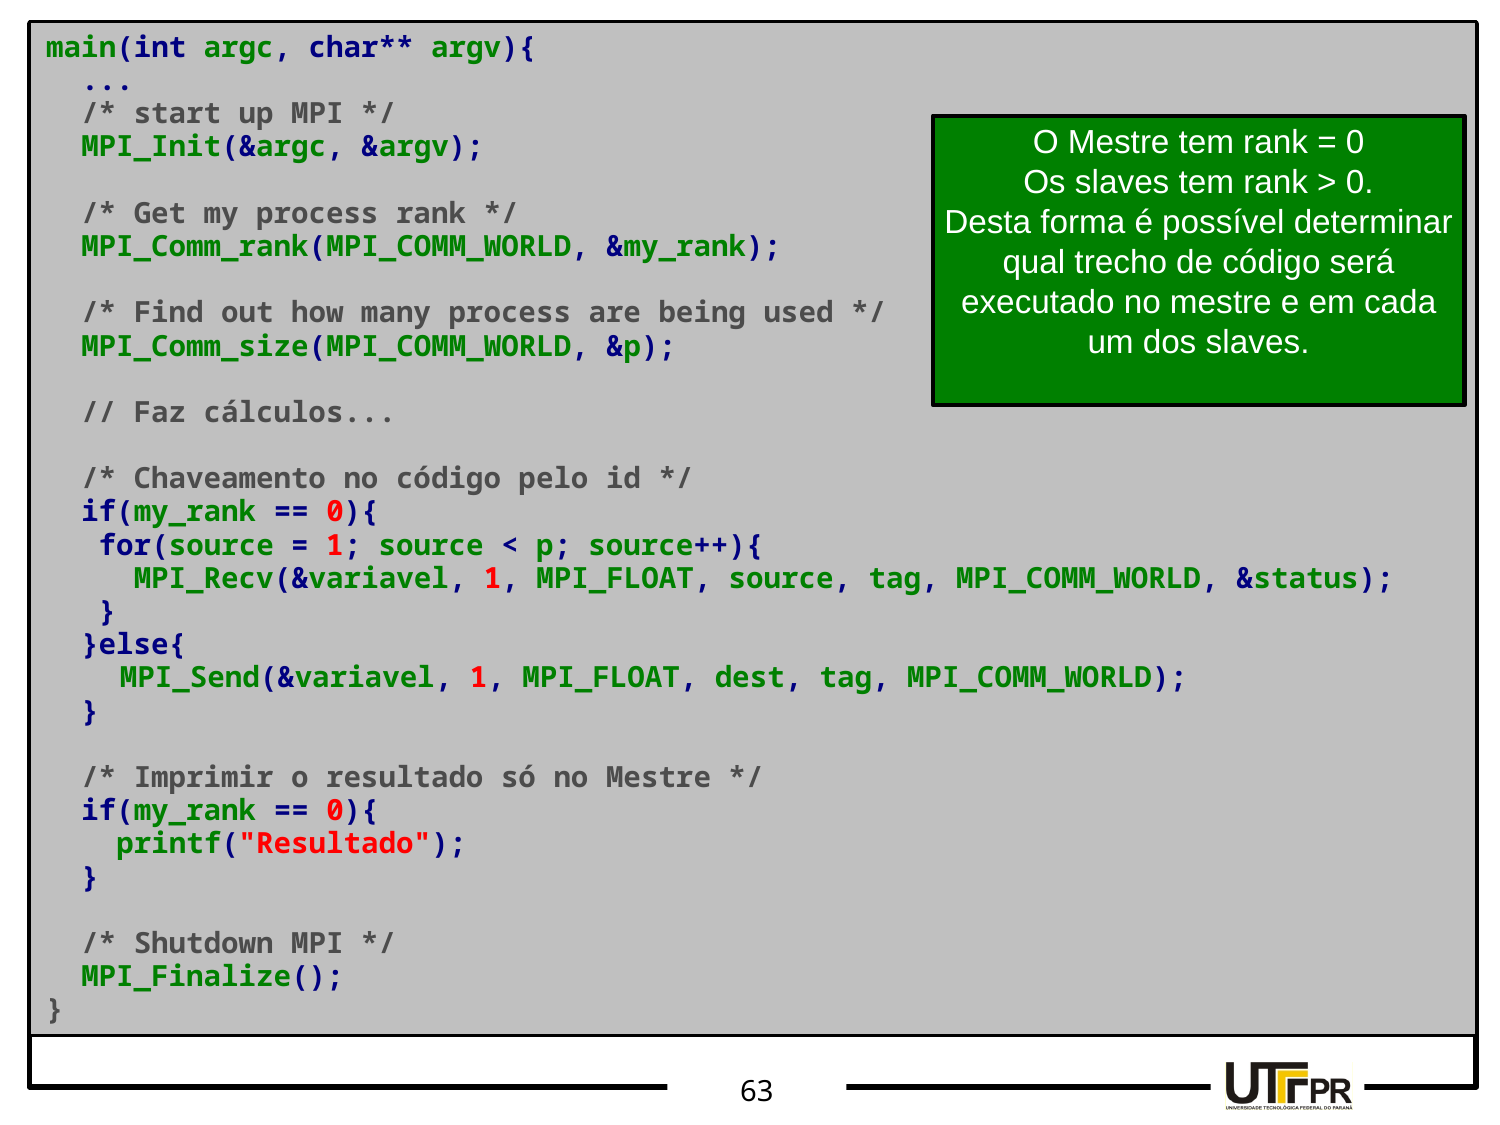

main(int argc, char** argv){
 ...
 /* start up MPI */
 MPI_Init(&argc, &argv);
 /* Get my process rank */
 MPI_Comm_rank(MPI_COMM_WORLD, &my_rank);
 /* Find out how many process are being used */
 MPI_Comm_size(MPI_COMM_WORLD, &p);
 // Faz cálculos...
 /* Chaveamento no código pelo id */
 if(my_rank == 0){
 for(source = 1; source < p; source++){
 MPI_Recv(&variavel, 1, MPI_FLOAT, source, tag, MPI_COMM_WORLD, &status);
 }
 }else{
	MPI_Send(&variavel, 1, MPI_FLOAT, dest, tag, MPI_COMM_WORLD);
 }
 /* Imprimir o resultado só no Mestre */
 if(my_rank == 0){
 printf("Resultado");
 }
 /* Shutdown MPI */
 MPI_Finalize();
}
# Cluster
O Mestre tem rank = 0
Os slaves tem rank > 0.
Desta forma é possível determinar qual trecho de código será executado no mestre e em cada um dos slaves.